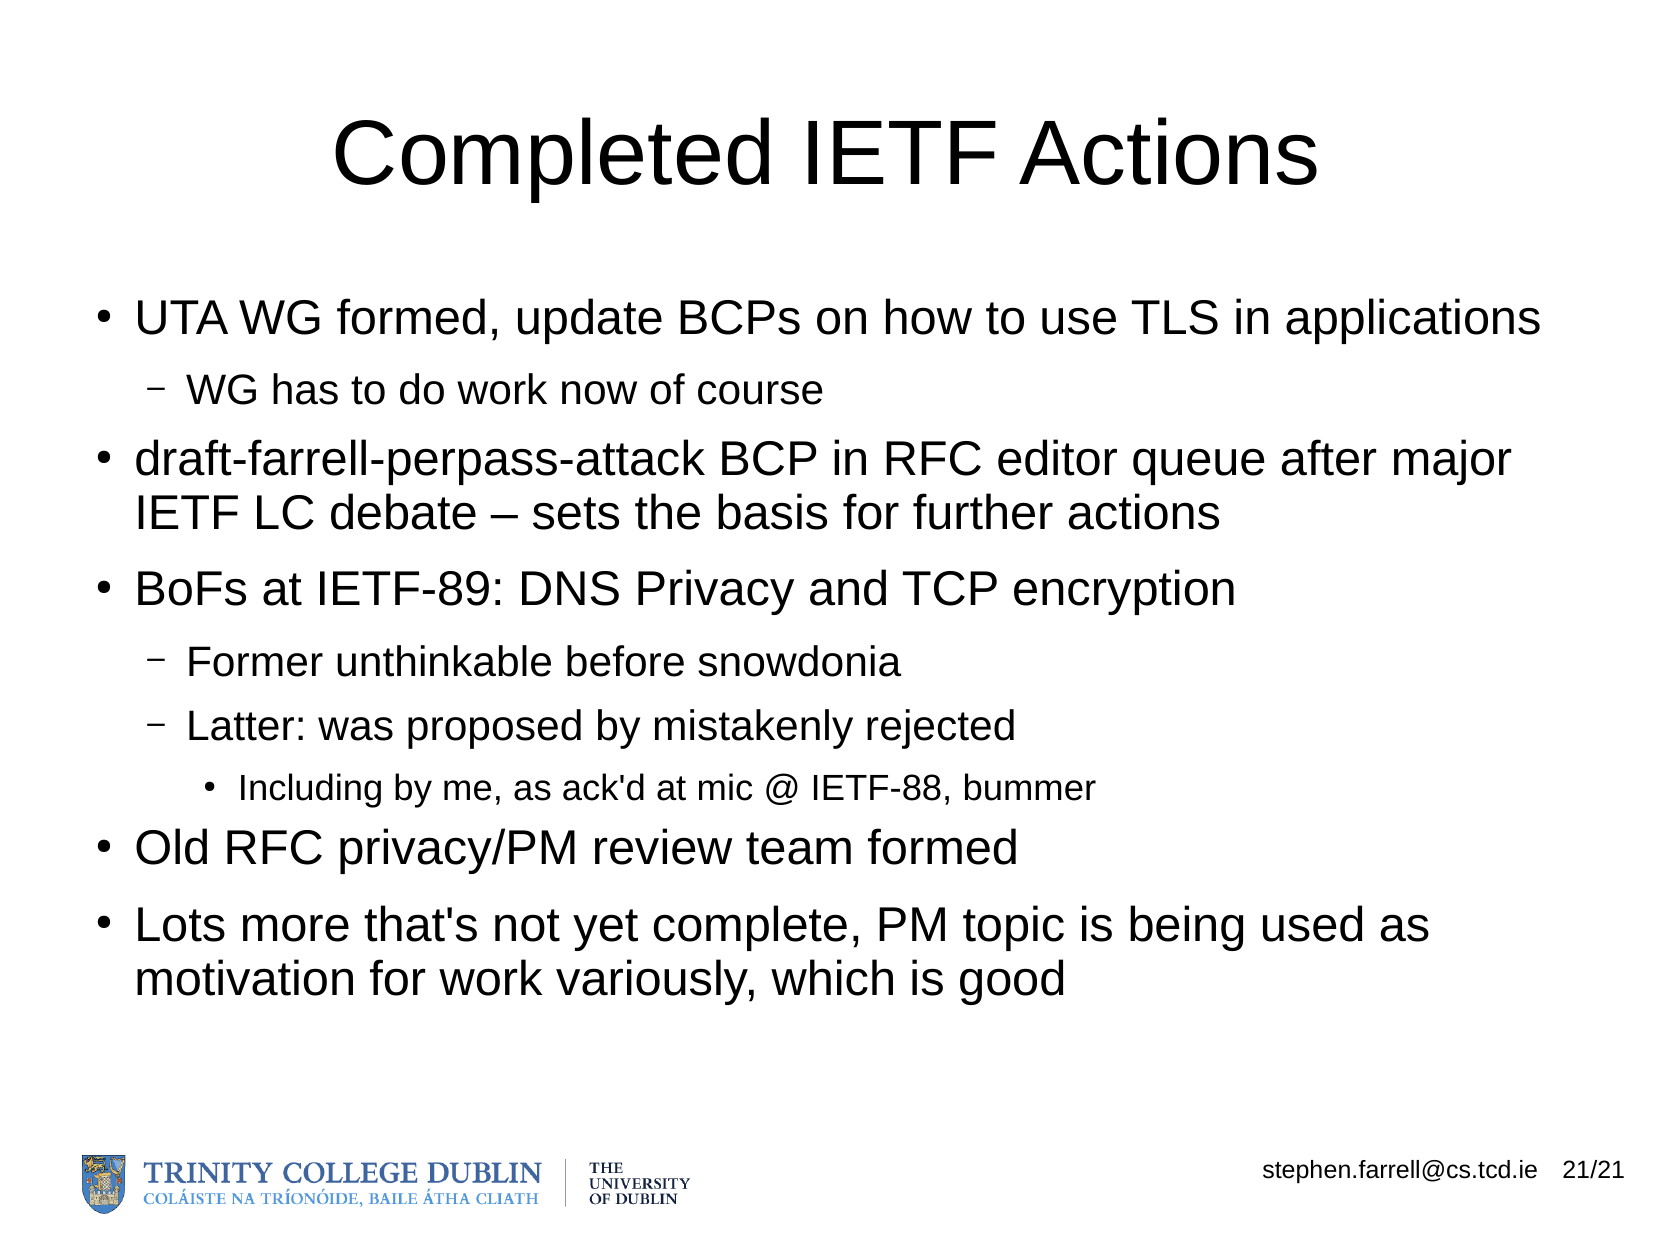

# Completed IETF Actions
UTA WG formed, update BCPs on how to use TLS in applications
WG has to do work now of course
draft-farrell-perpass-attack BCP in RFC editor queue after major IETF LC debate – sets the basis for further actions
BoFs at IETF-89: DNS Privacy and TCP encryption
Former unthinkable before snowdonia
Latter: was proposed by mistakenly rejected
Including by me, as ack'd at mic @ IETF-88, bummer
Old RFC privacy/PM review team formed
Lots more that's not yet complete, PM topic is being used as motivation for work variously, which is good